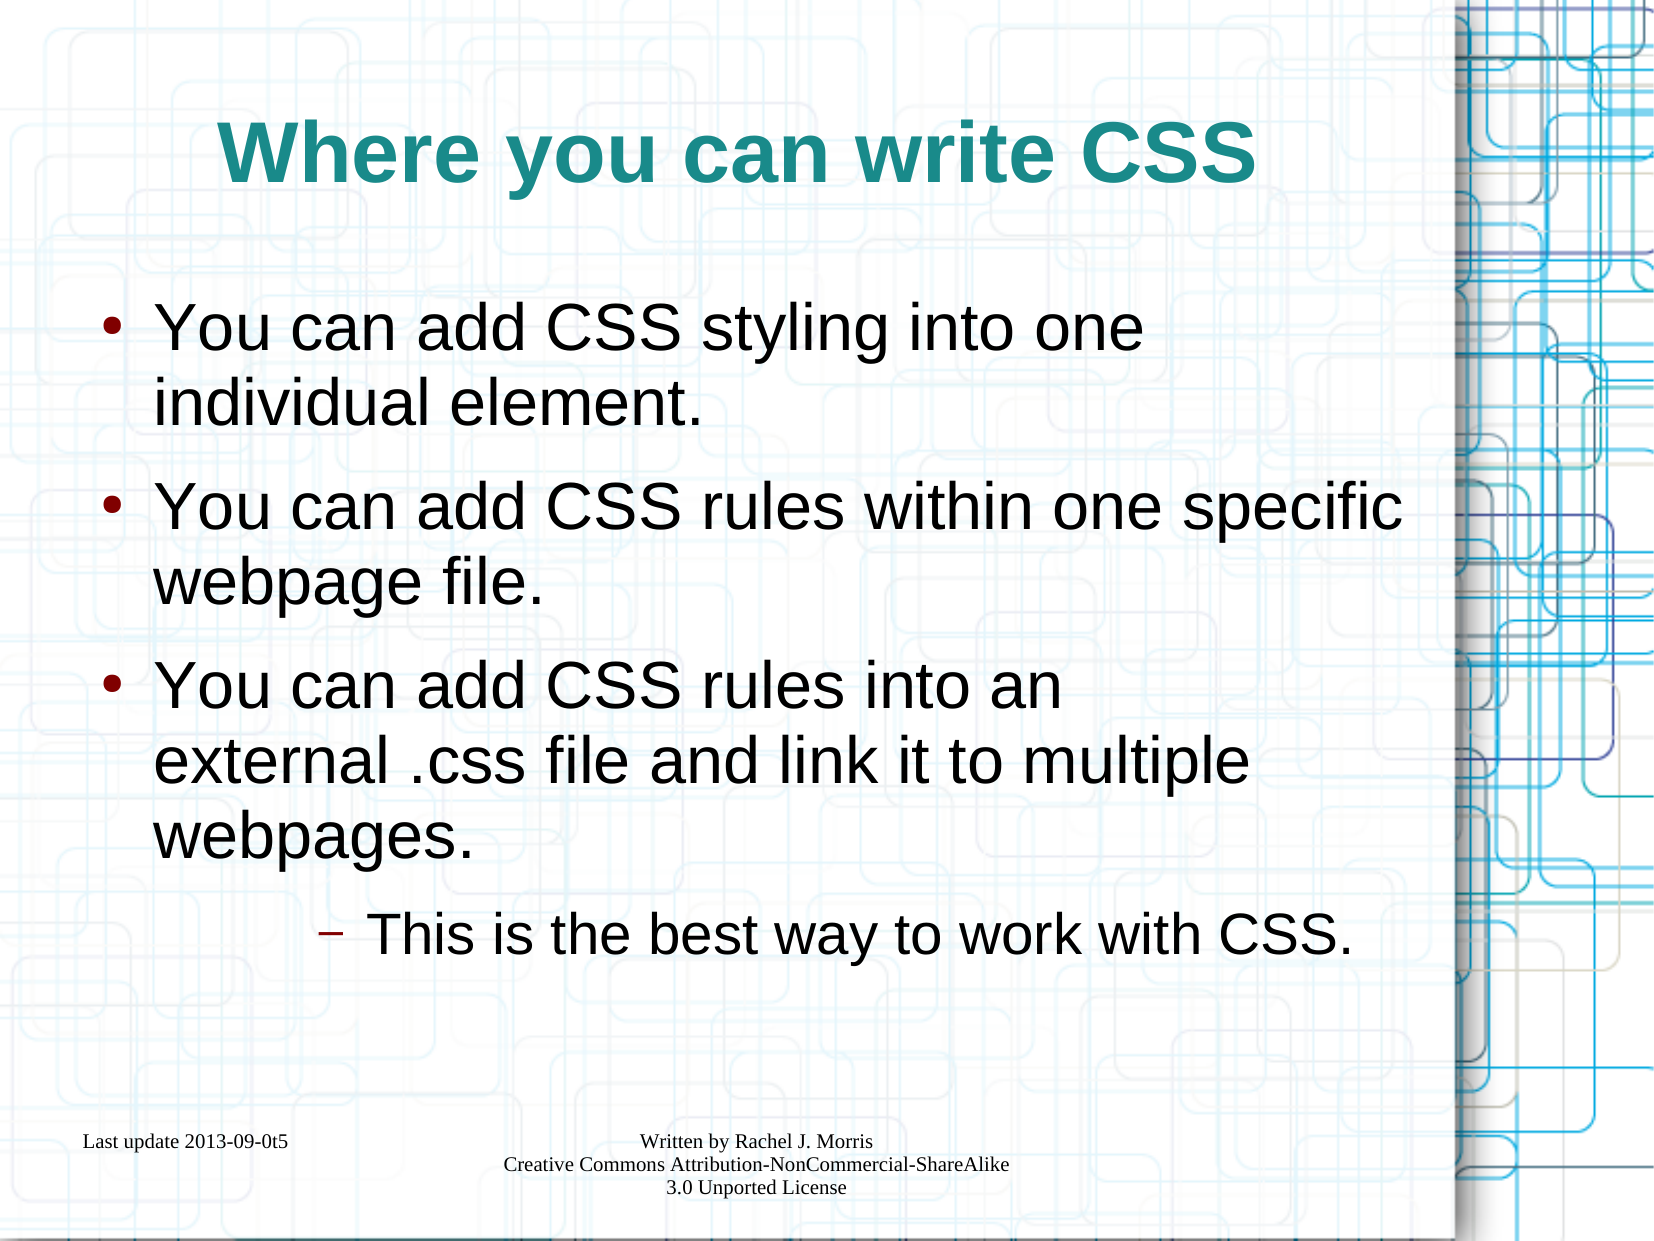

# Where you can write CSS
You can add CSS styling into one individual element.
You can add CSS rules within one specific webpage file.
You can add CSS rules into an external .css file and link it to multiple webpages.
This is the best way to work with CSS.